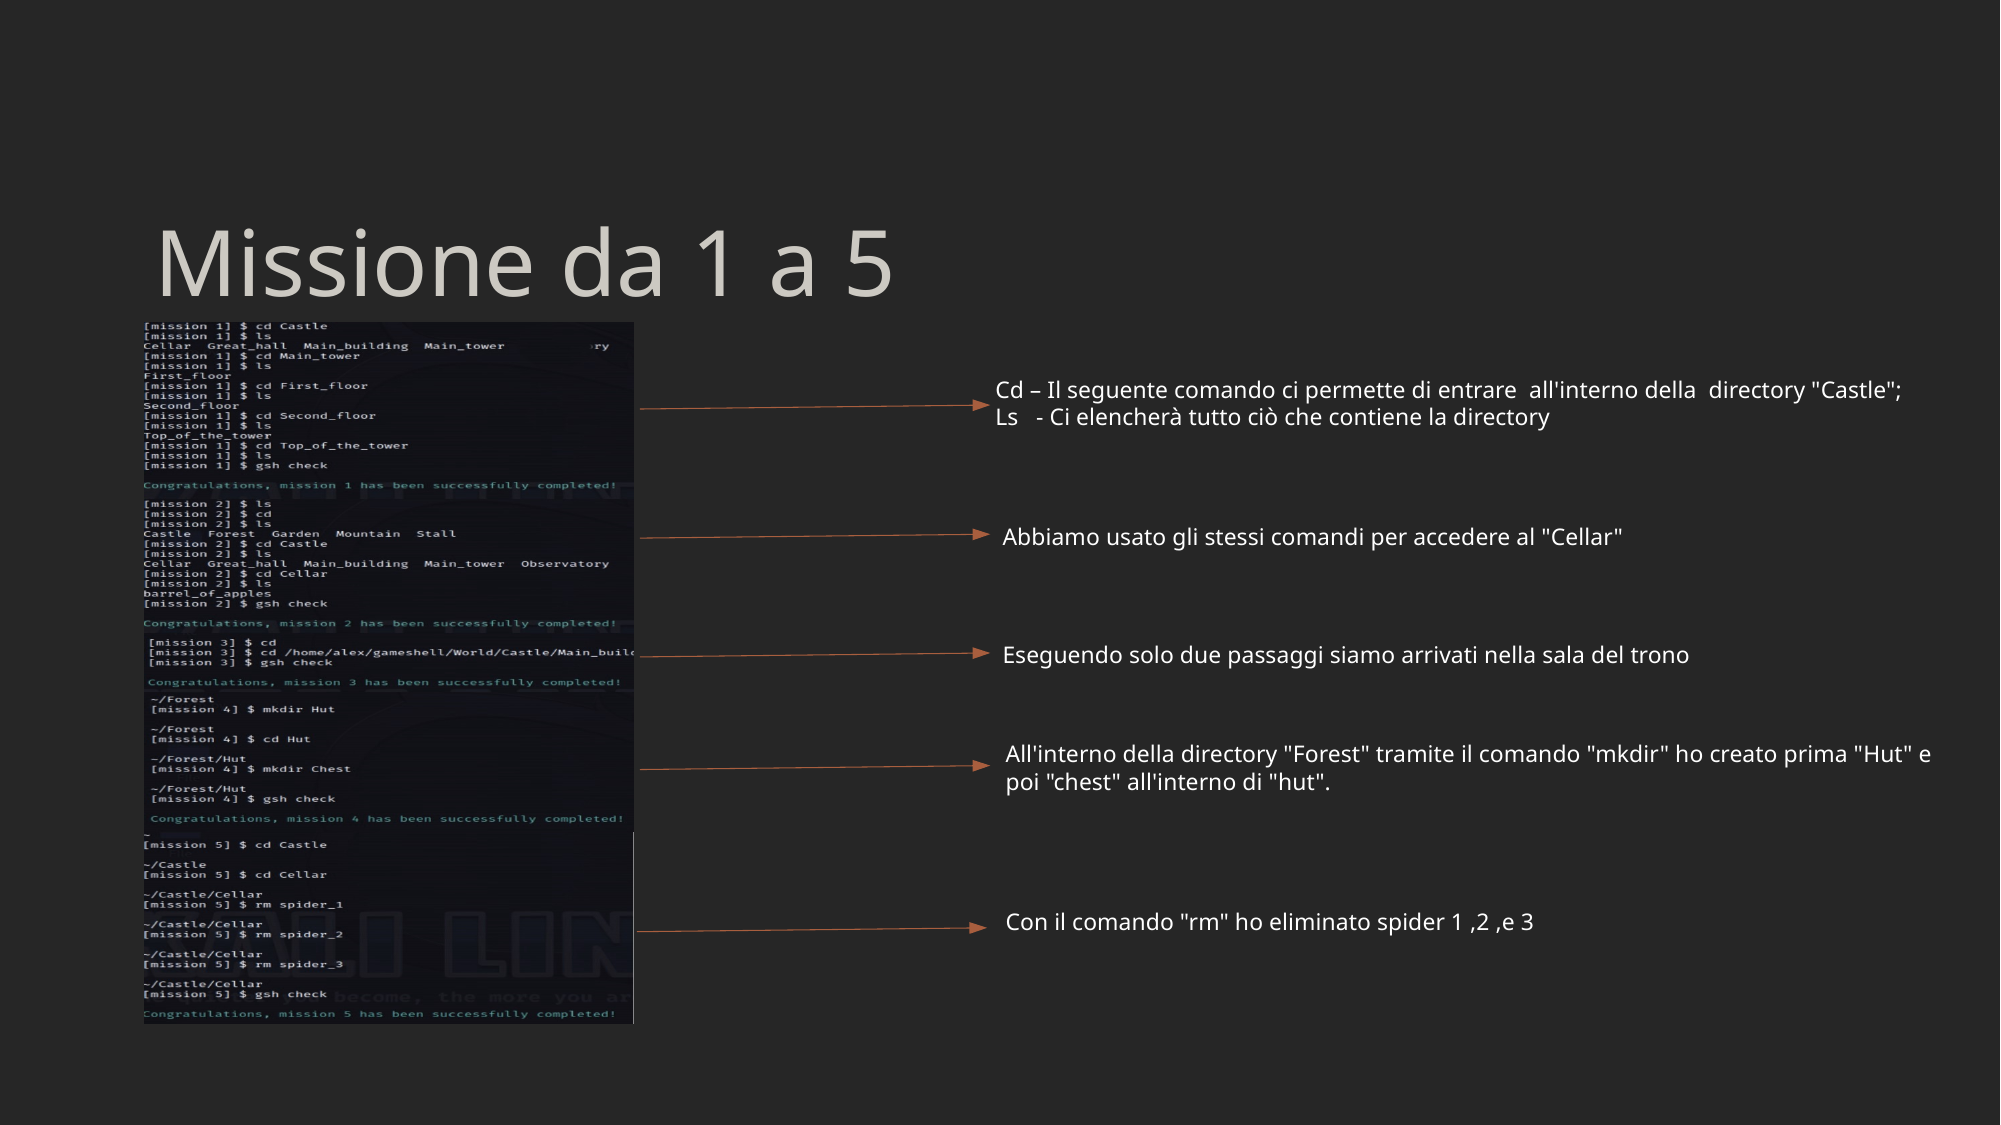

# Missione da 1 a 5
Cd – Il seguente comando ci permette di entrare  all'interno della  directory "Castle";
Ls   - Ci elencherà tutto ciò che contiene la directory
Abbiamo usato gli stessi comandi per accedere al "Cellar"
Eseguendo solo due passaggi siamo arrivati nella sala del trono
All'interno della directory "Forest" tramite il comando "mkdir" ho creato prima "Hut" e poi "chest" all'interno di "hut".
Con il comando "rm" ho eliminato spider 1 ,2 ,e 3